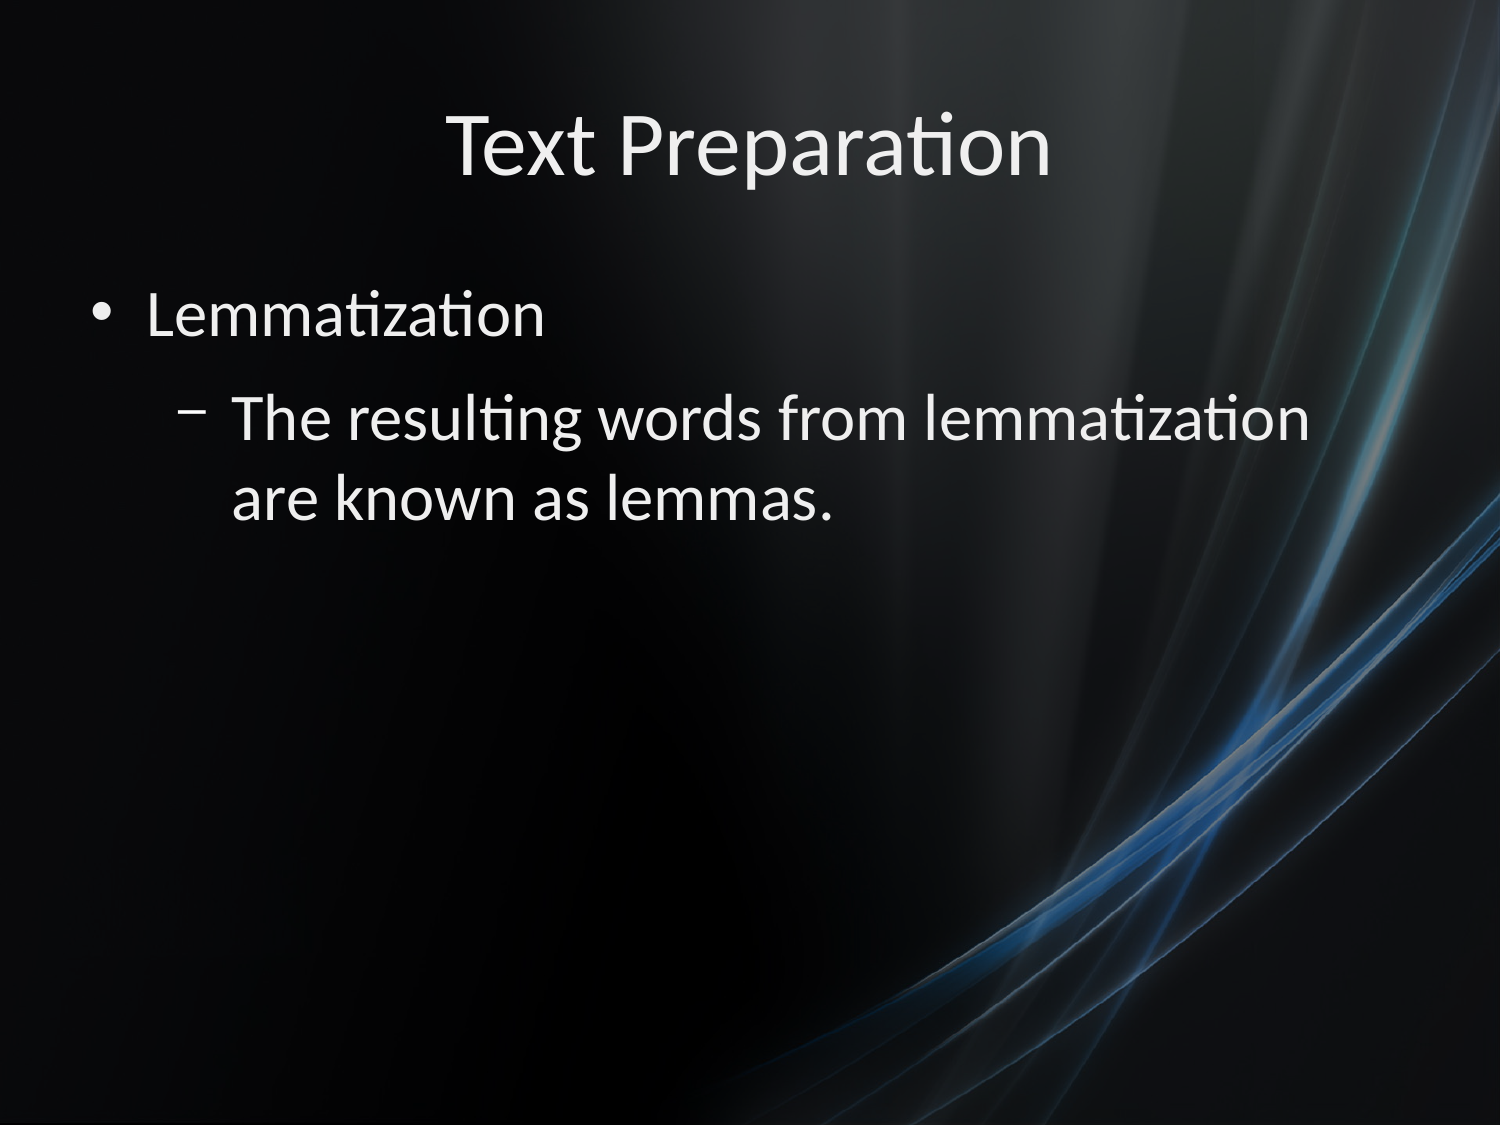

# Text Preparation
Lemmatization
The resulting words from lemmatization are known as lemmas.